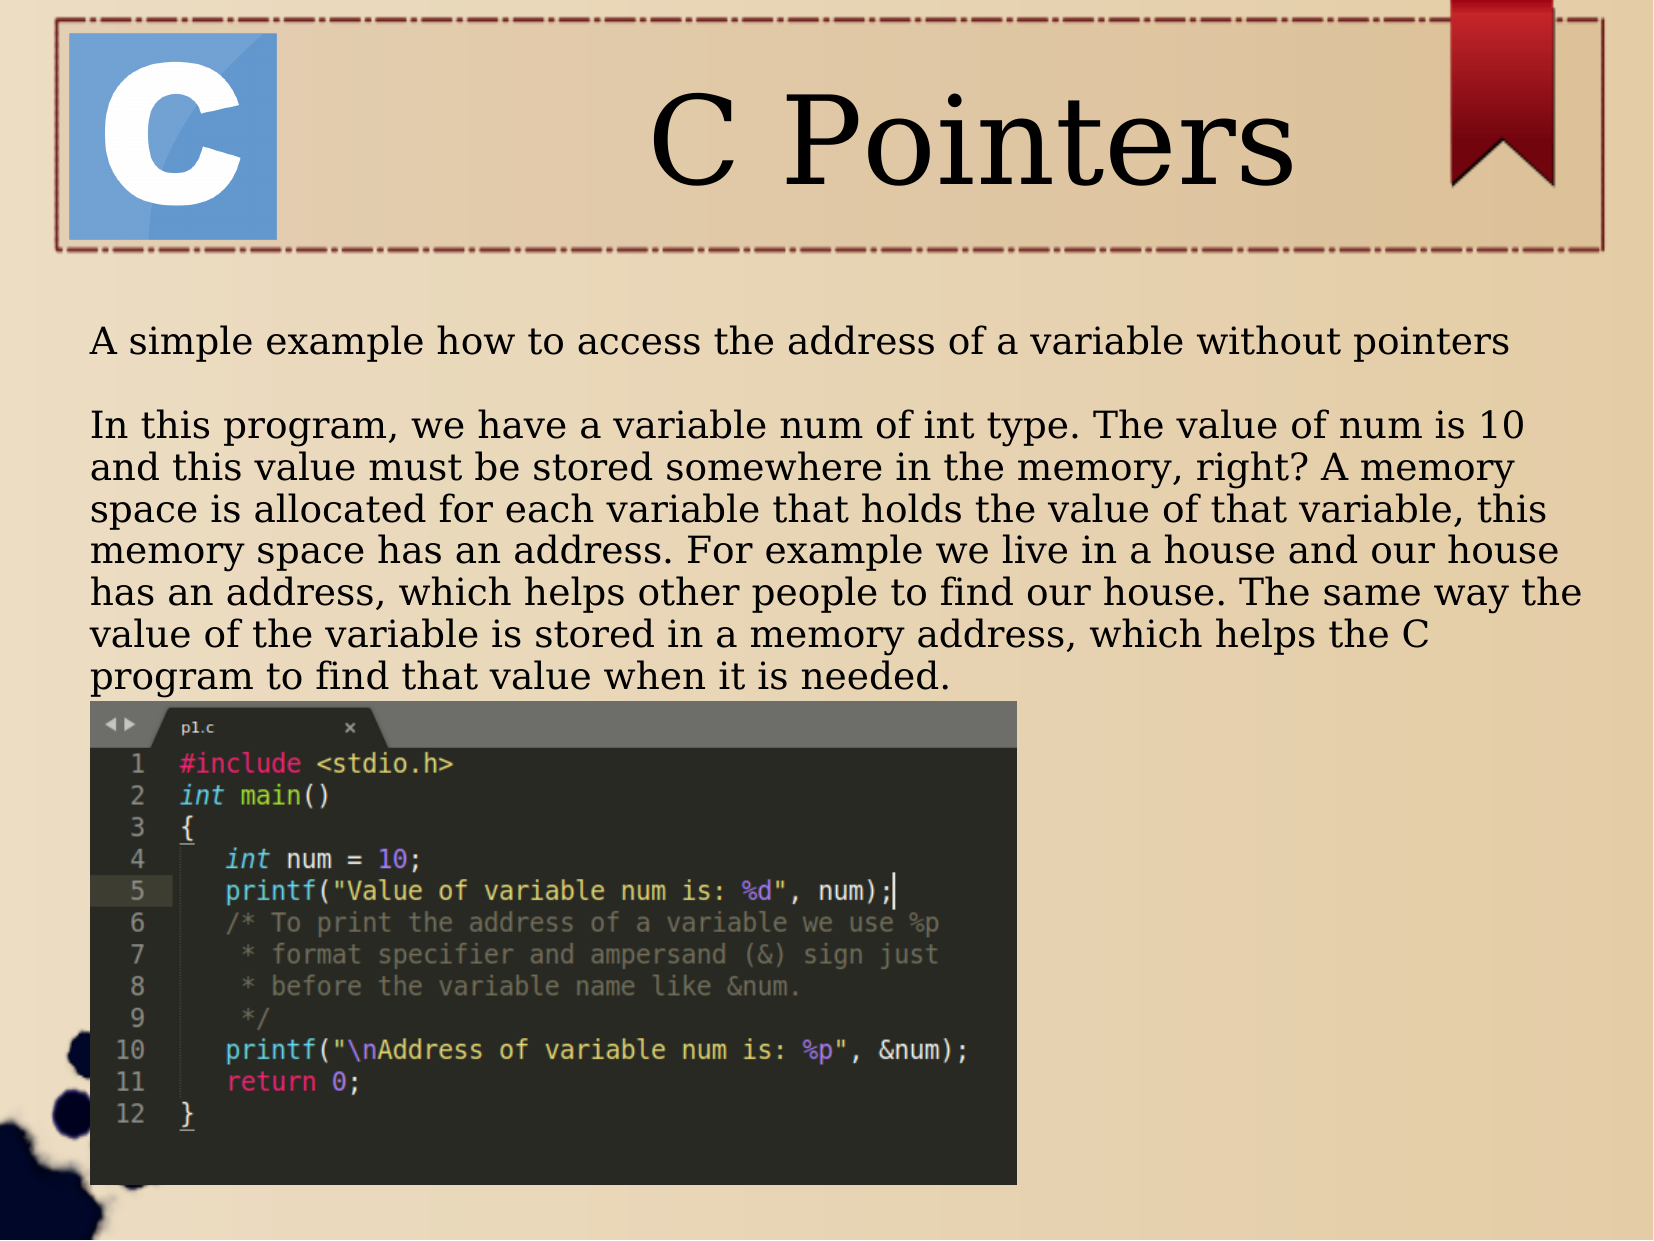

# C Pointers
A simple example how to access the address of a variable without pointers
In this program, we have a variable num of int type. The value of num is 10 and this value must be stored somewhere in the memory, right? A memory space is allocated for each variable that holds the value of that variable, this memory space has an address. For example we live in a house and our house has an address, which helps other people to find our house. The same way the value of the variable is stored in a memory address, which helps the C program to find that value when it is needed.